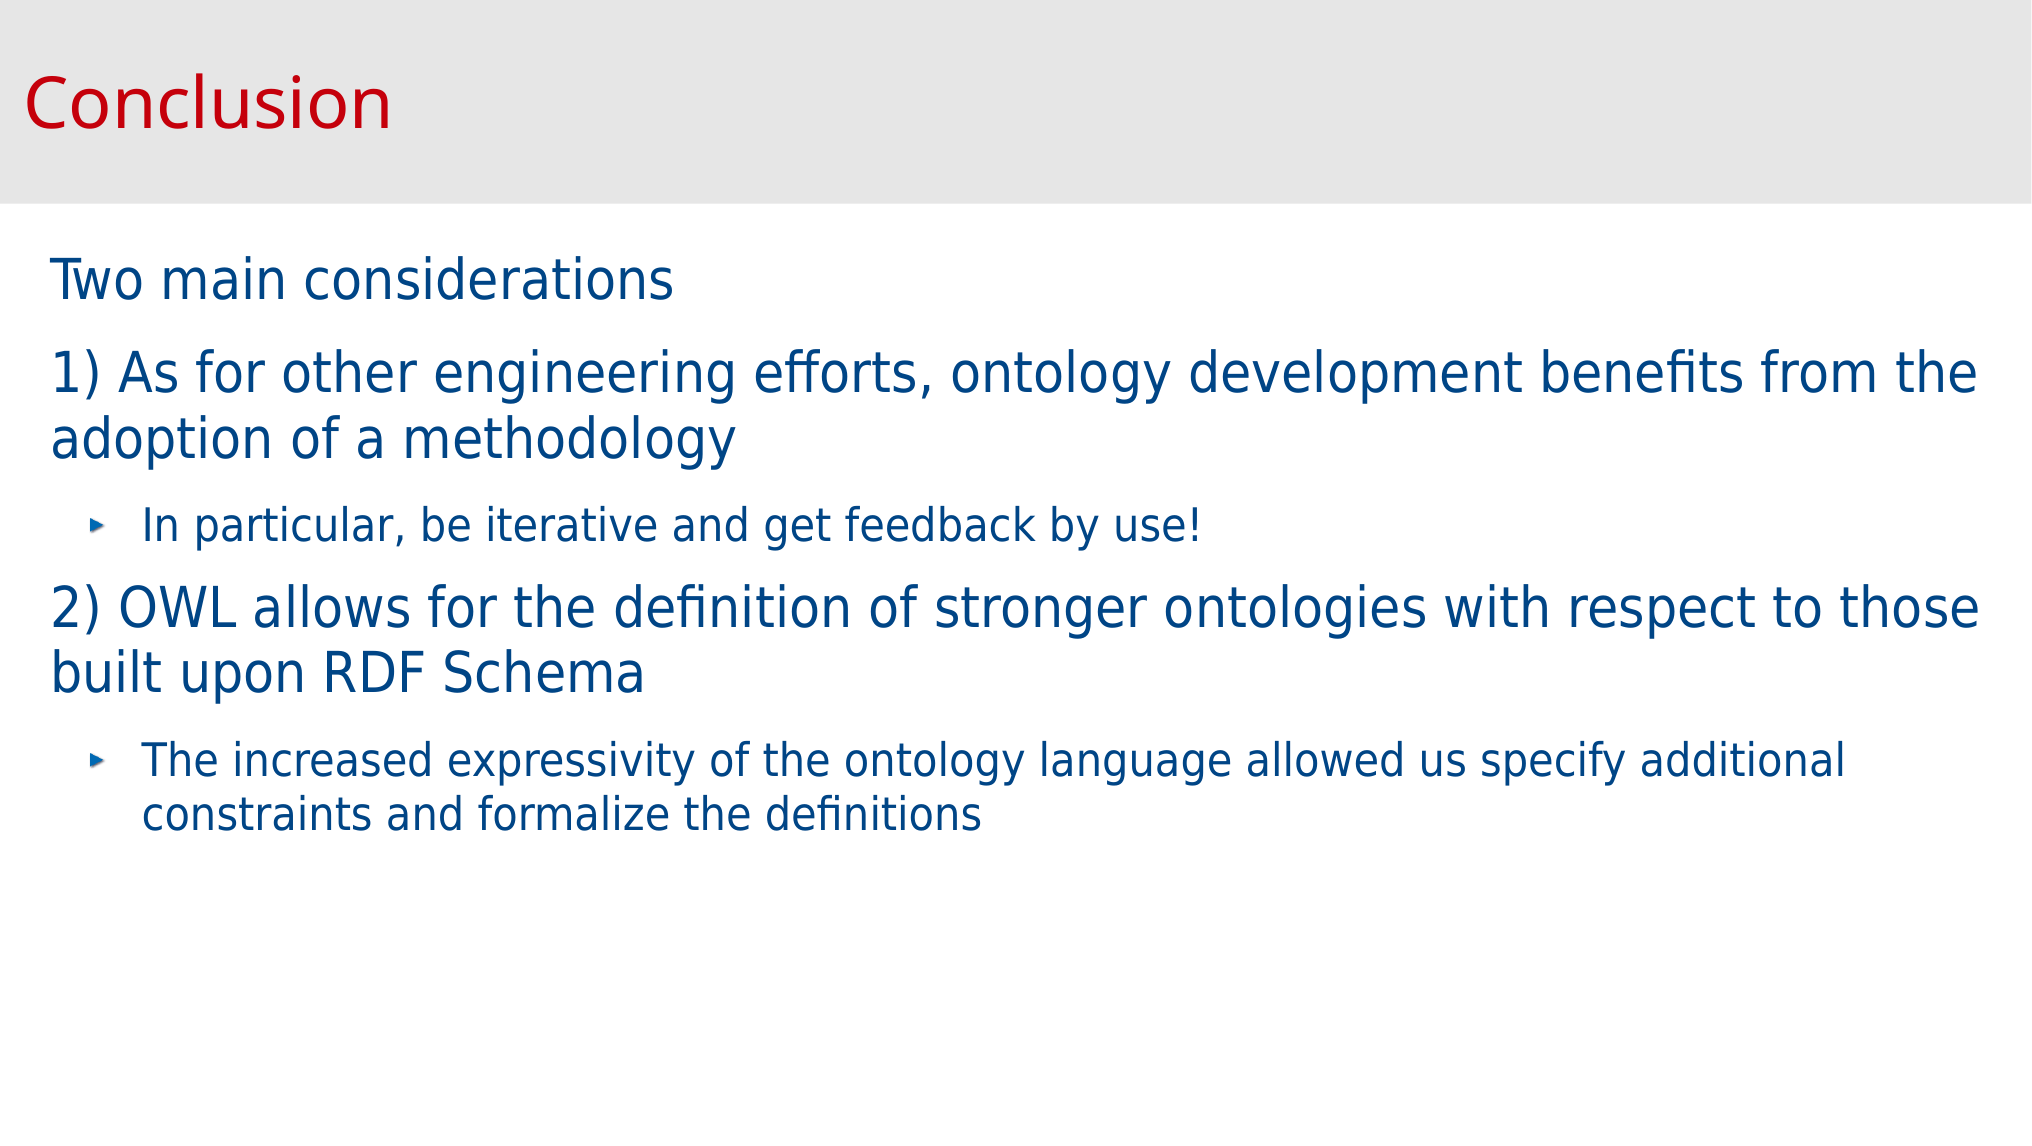

# Conclusion
Two main considerations
1) As for other engineering efforts, ontology development benefits from the adoption of a methodology
In particular, be iterative and get feedback by use!
2) OWL allows for the definition of stronger ontologies with respect to those built upon RDF Schema
The increased expressivity of the ontology language allowed us specify additional constraints and formalize the definitions